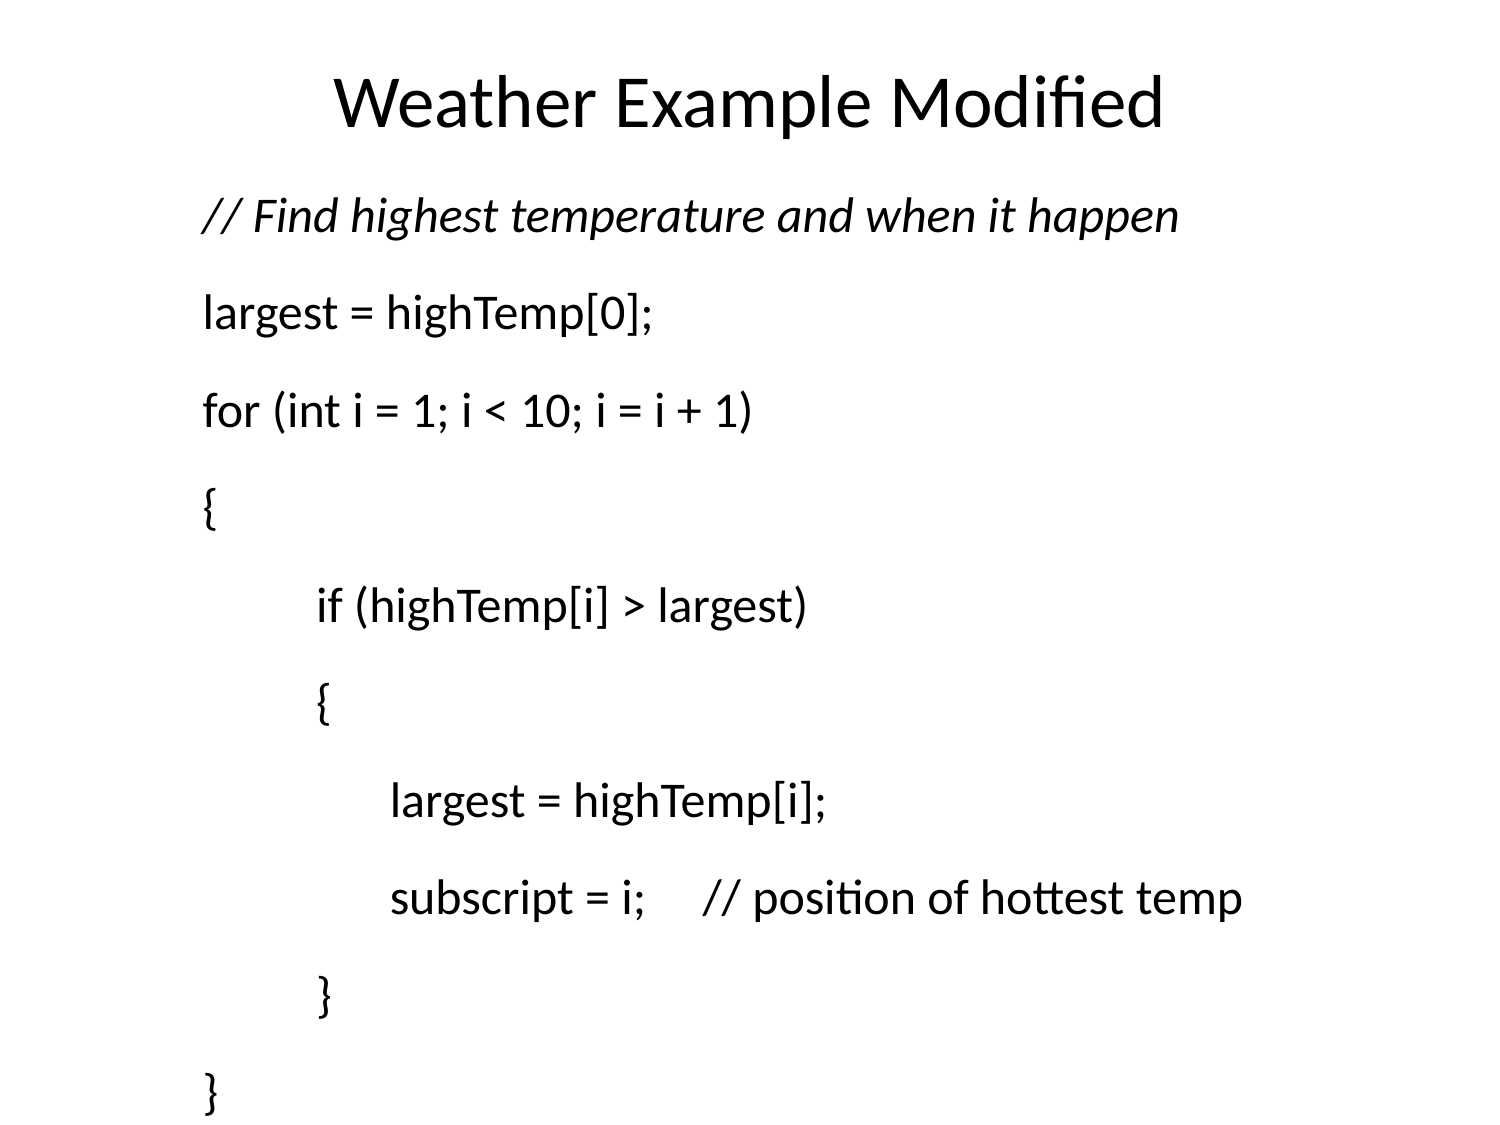

# Weather Example Modified
		// Find highest temperature and when it happen
		largest = highTemp[0];
		for (int i = 1; i < 10; i = i + 1)
		{
				if (highTemp[i] > largest)
				{
					largest = highTemp[i];
					subscript = i; // position of hottest temp
				}
		}
		cout << "It is hottest on day " << subscript + 1 << endl;
		cout << "Temperature of the hottest day: "
				<< largest << endl;